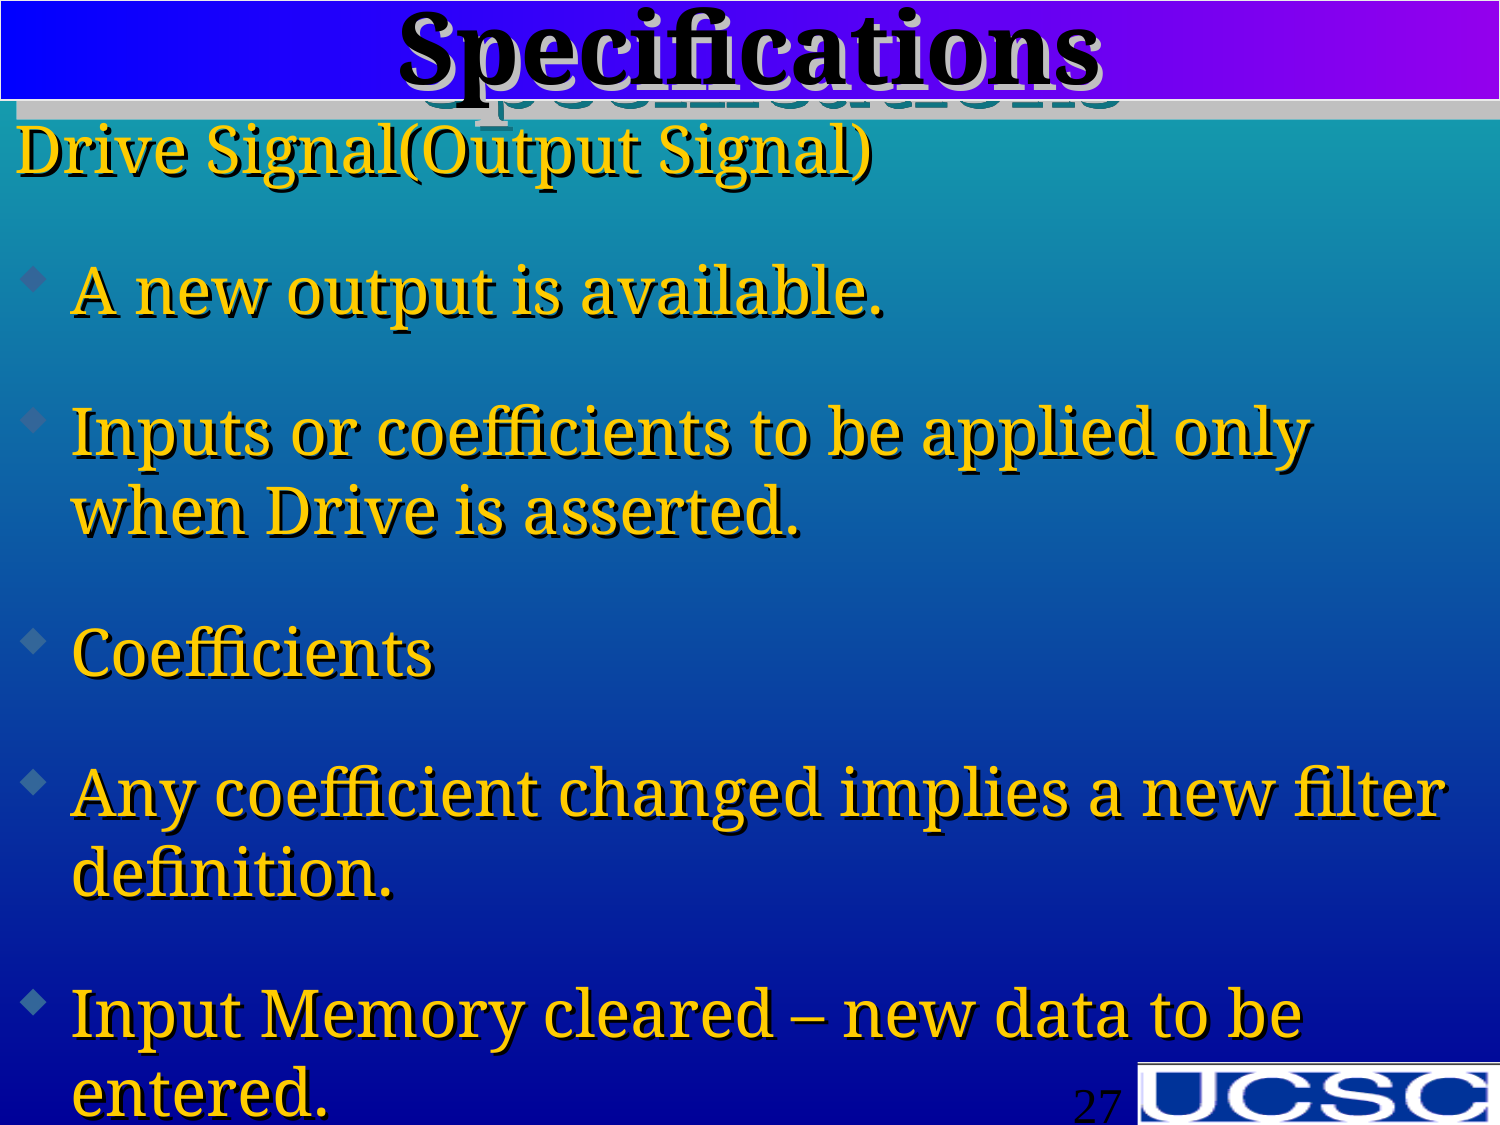

# Specifications
Drive Signal(Output Signal)
A new output is available.
Inputs or coefficients to be applied only when Drive is asserted.
Coefficients
Any coefficient changed implies a new filter definition.
Input Memory cleared – new data to be entered.
27